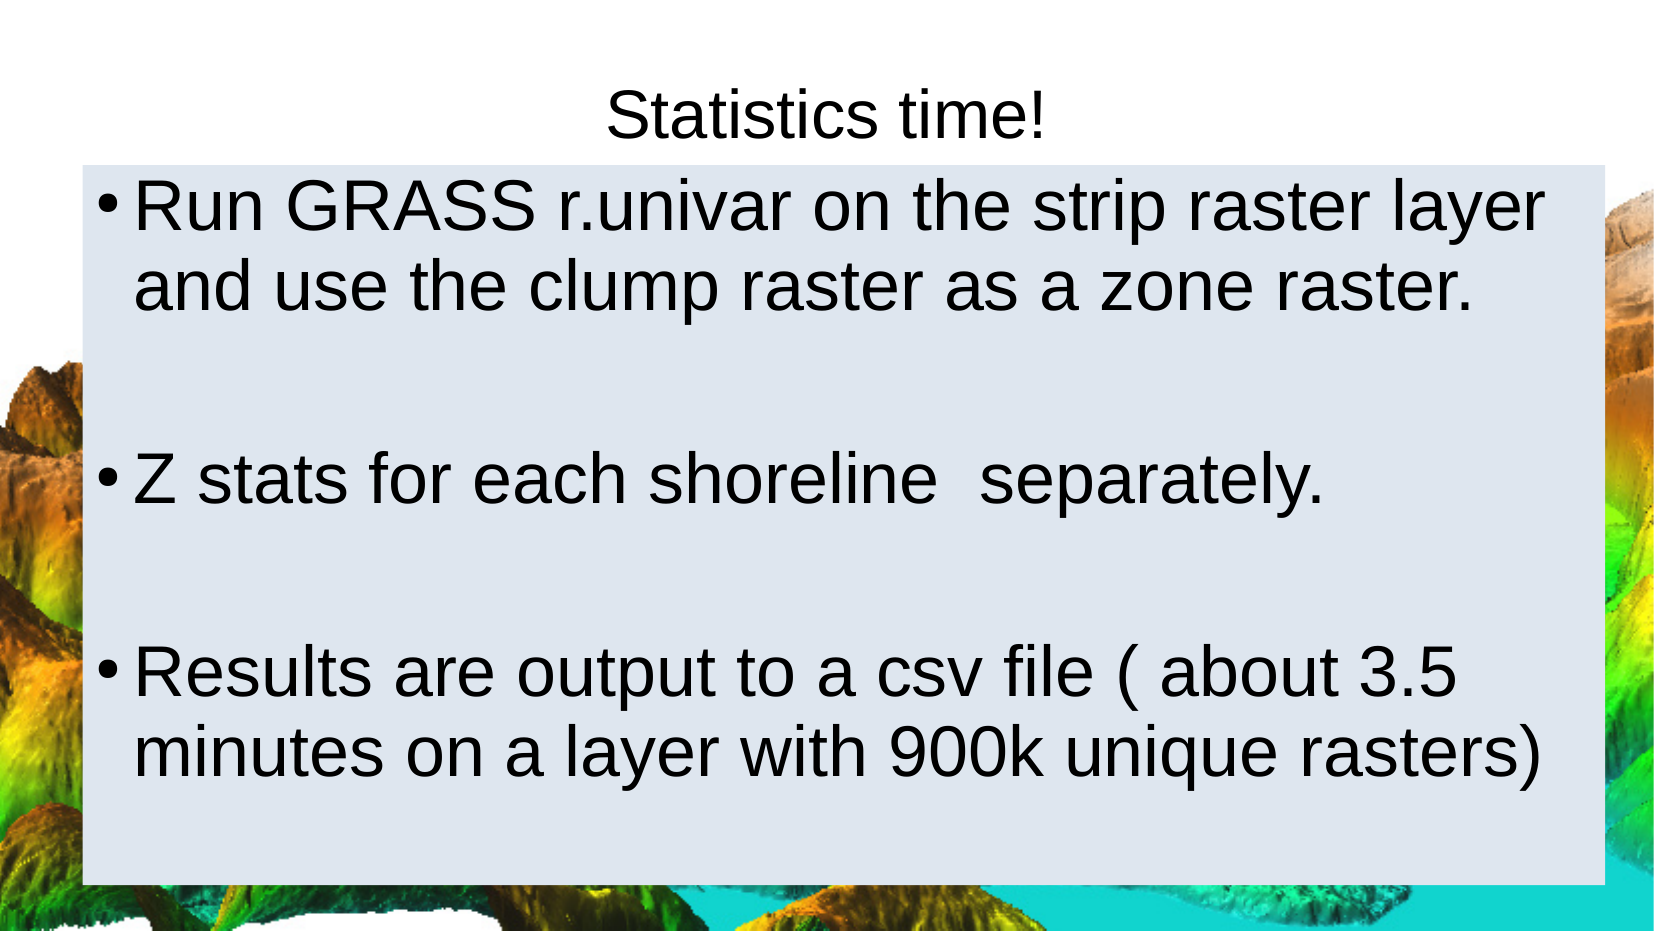

# Statistics time!
Run GRASS r.univar on the strip raster layer and use the clump raster as a zone raster.
Z stats for each shoreline separately.
Results are output to a csv file ( about 3.5 minutes on a layer with 900k unique rasters)